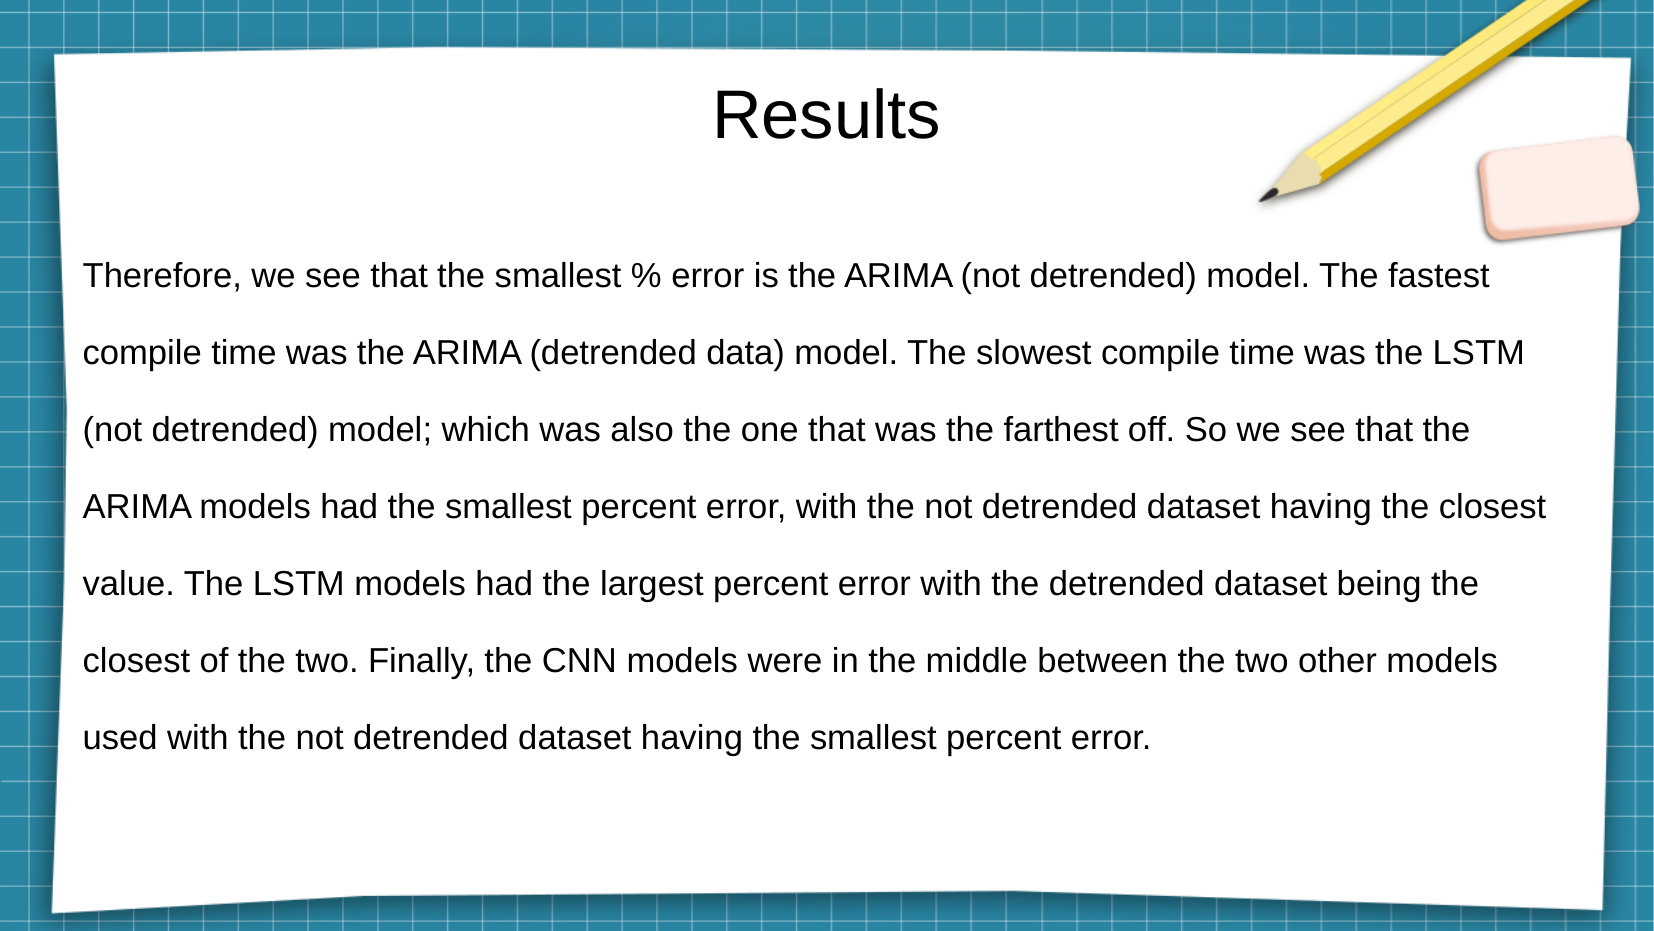

# Results
Therefore, we see that the smallest % error is the ARIMA (not detrended) model. The fastest compile time was the ARIMA (detrended data) model. The slowest compile time was the LSTM (not detrended) model; which was also the one that was the farthest off. So we see that the ARIMA models had the smallest percent error, with the not detrended dataset having the closest value. The LSTM models had the largest percent error with the detrended dataset being the closest of the two. Finally, the CNN models were in the middle between the two other models used with the not detrended dataset having the smallest percent error.